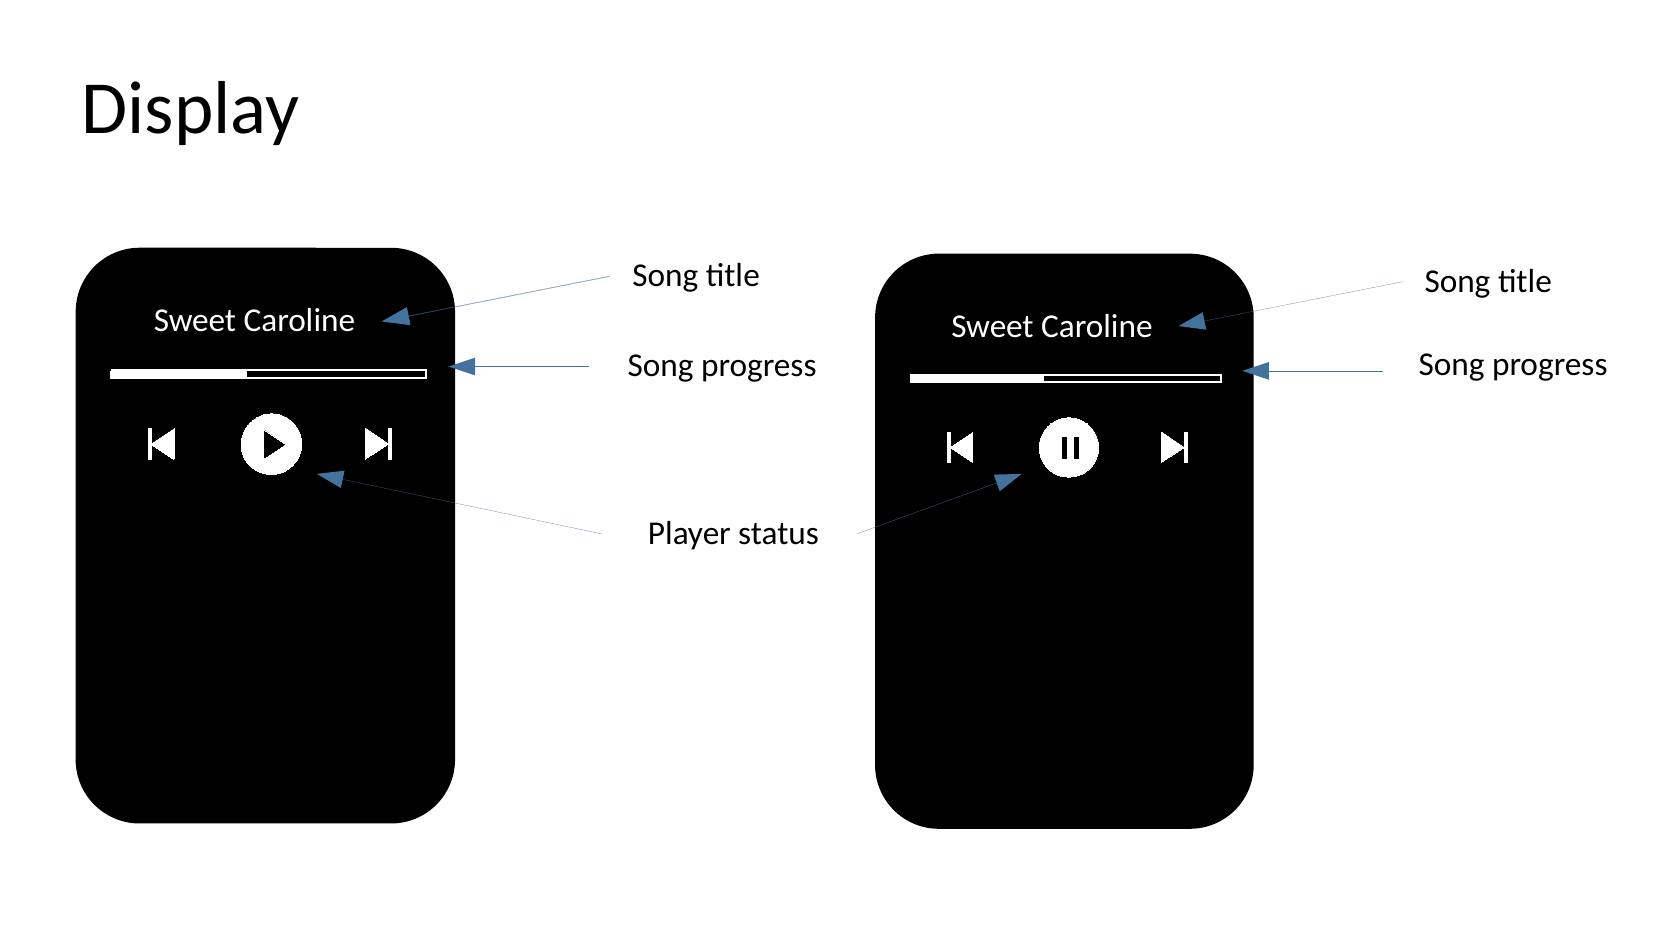

# Display
Song title
Song title
Sweet Caroline
Sweet Caroline
Song progress
Song progress
Play
Play
Player status